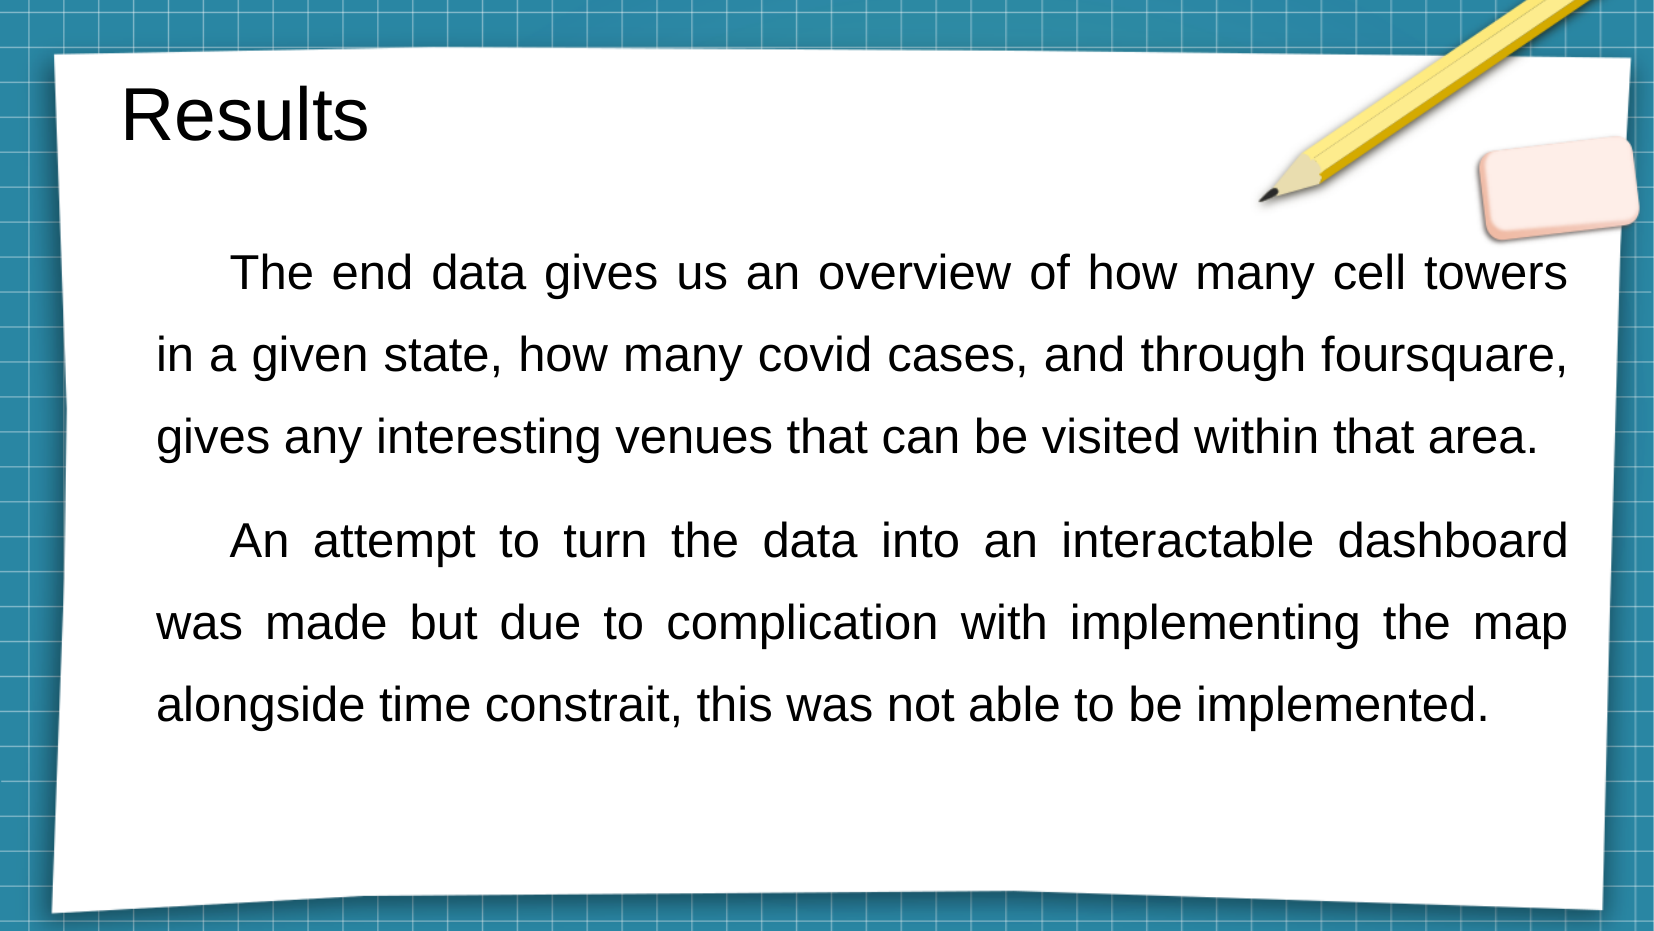

# Results
The end data gives us an overview of how many cell towers in a given state, how many covid cases, and through foursquare, gives any interesting venues that can be visited within that area.
An attempt to turn the data into an interactable dashboard was made but due to complication with implementing the map alongside time constrait, this was not able to be implemented.